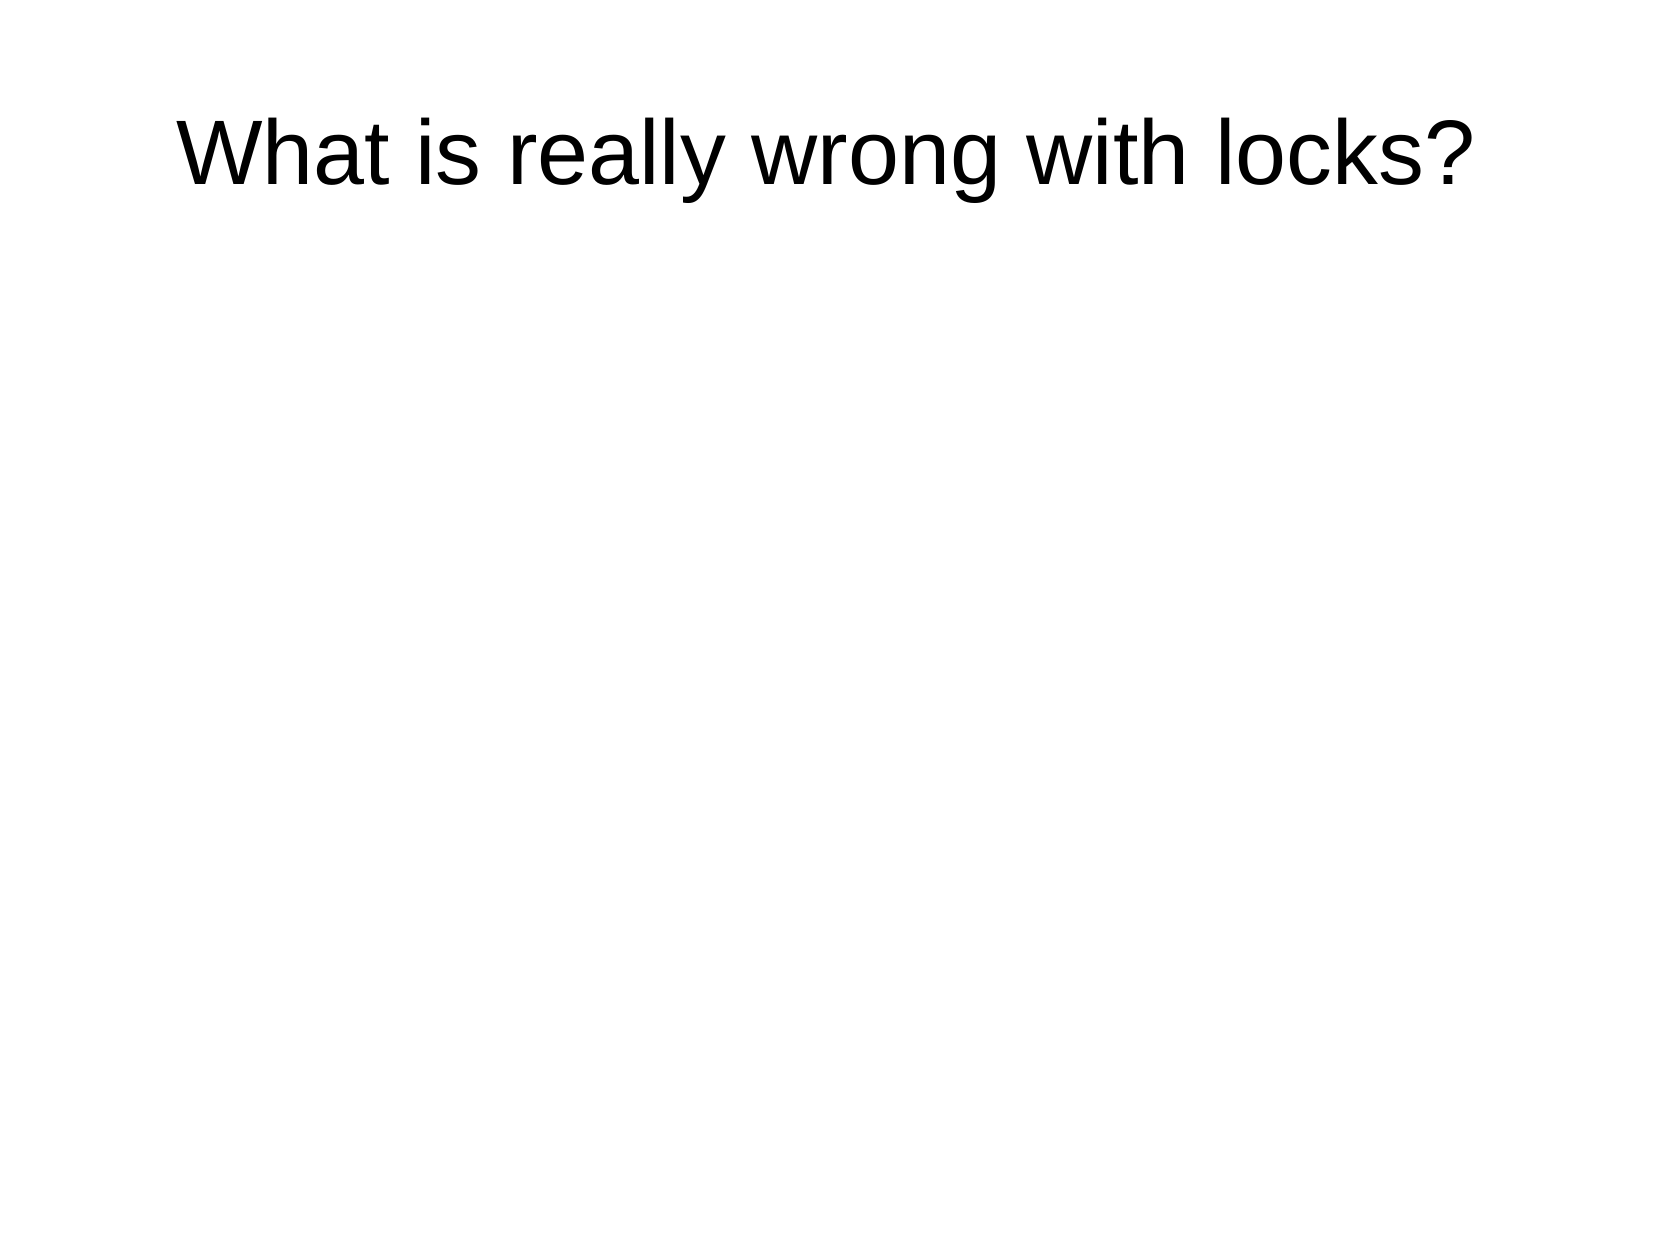

# What is really wrong with locks?